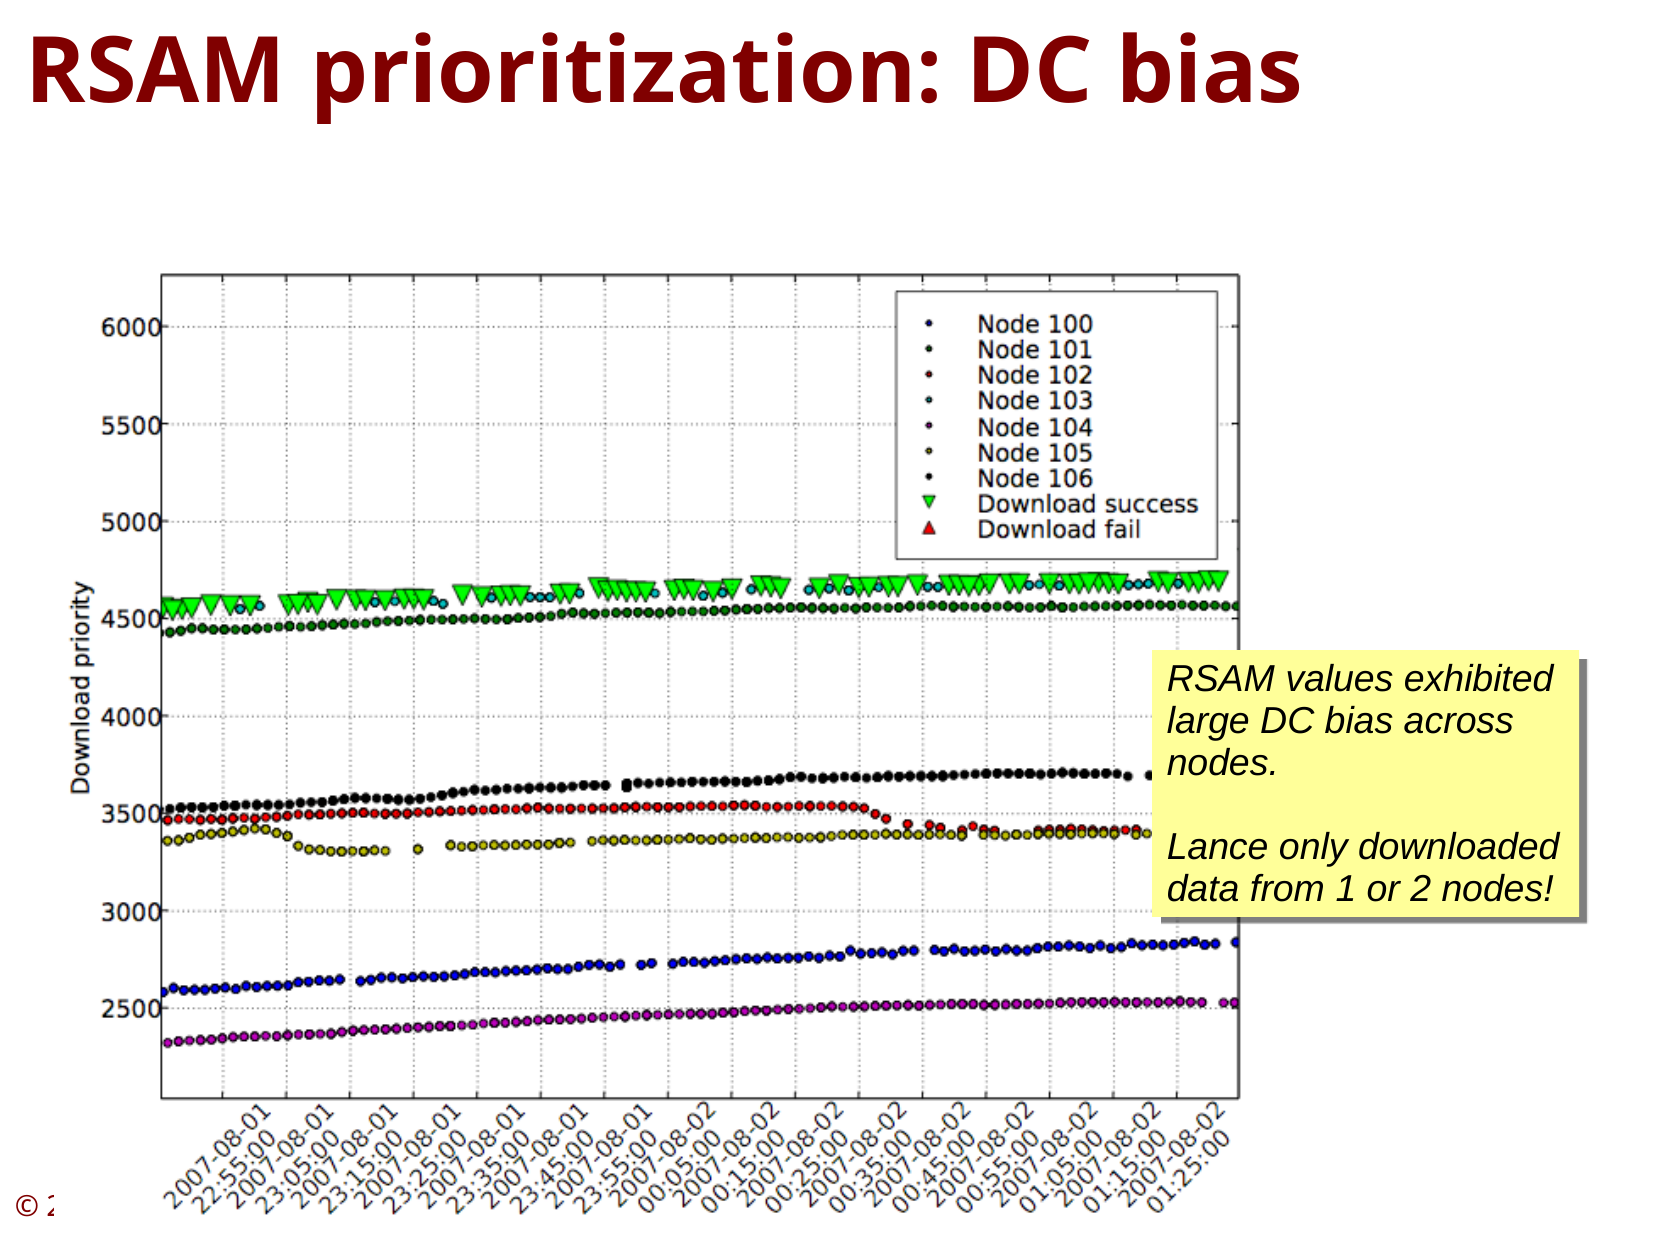

# RSAM prioritization: DC bias
RSAM values exhibited large DC bias across nodes.
Lance only downloaded data from 1 or 2 nodes!